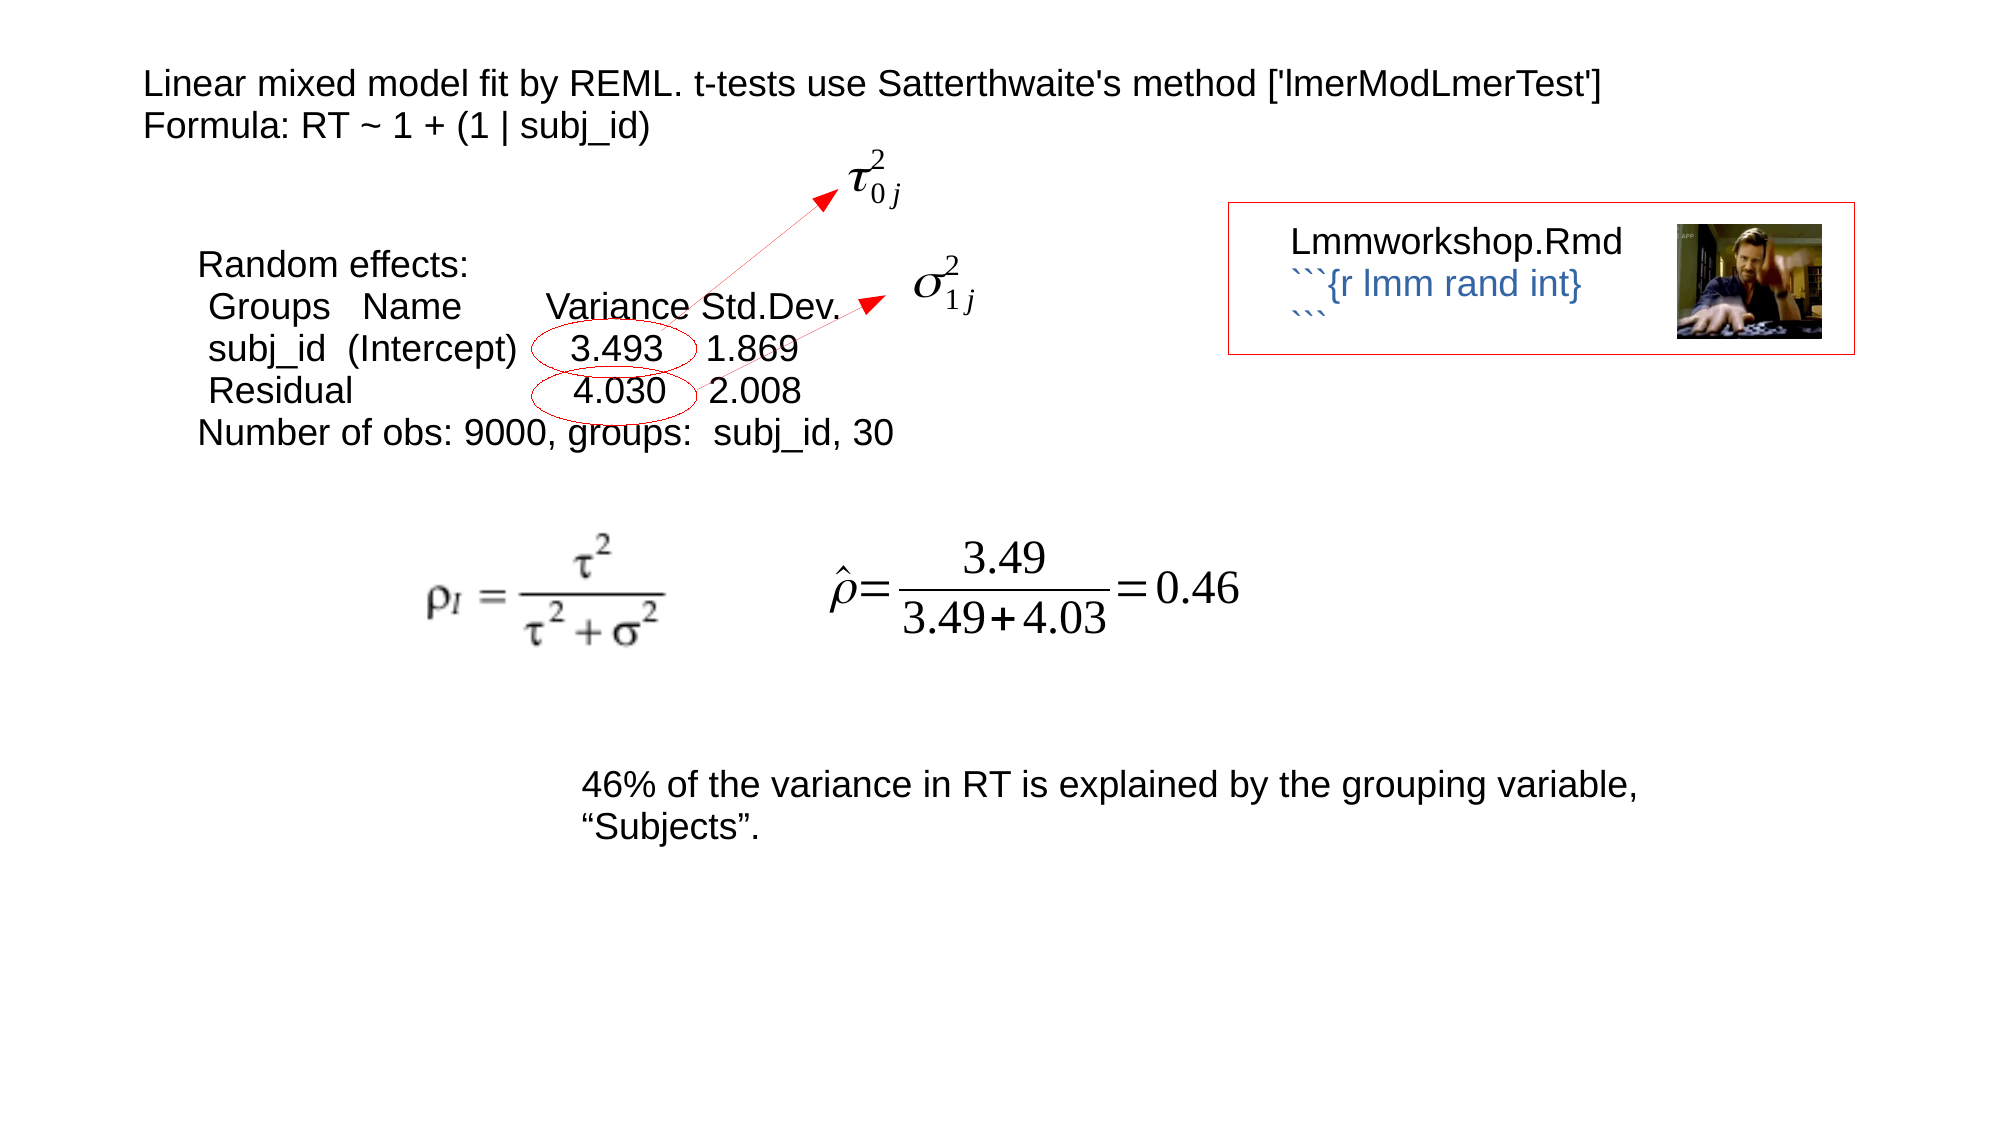

Linear mixed model fit by REML. t-tests use Satterthwaite's method ['lmerModLmerTest']
Formula: RT ~ 1 + (1 | subj_id)
Lmmworkshop.Rmd
```{r lmm rand int}
```
Random effects:
 Groups Name Variance Std.Dev.
 subj_id (Intercept) 3.493 1.869
 Residual 4.030 2.008
Number of obs: 9000, groups: subj_id, 30
46% of the variance in RT is explained by the grouping variable, “Subjects”.